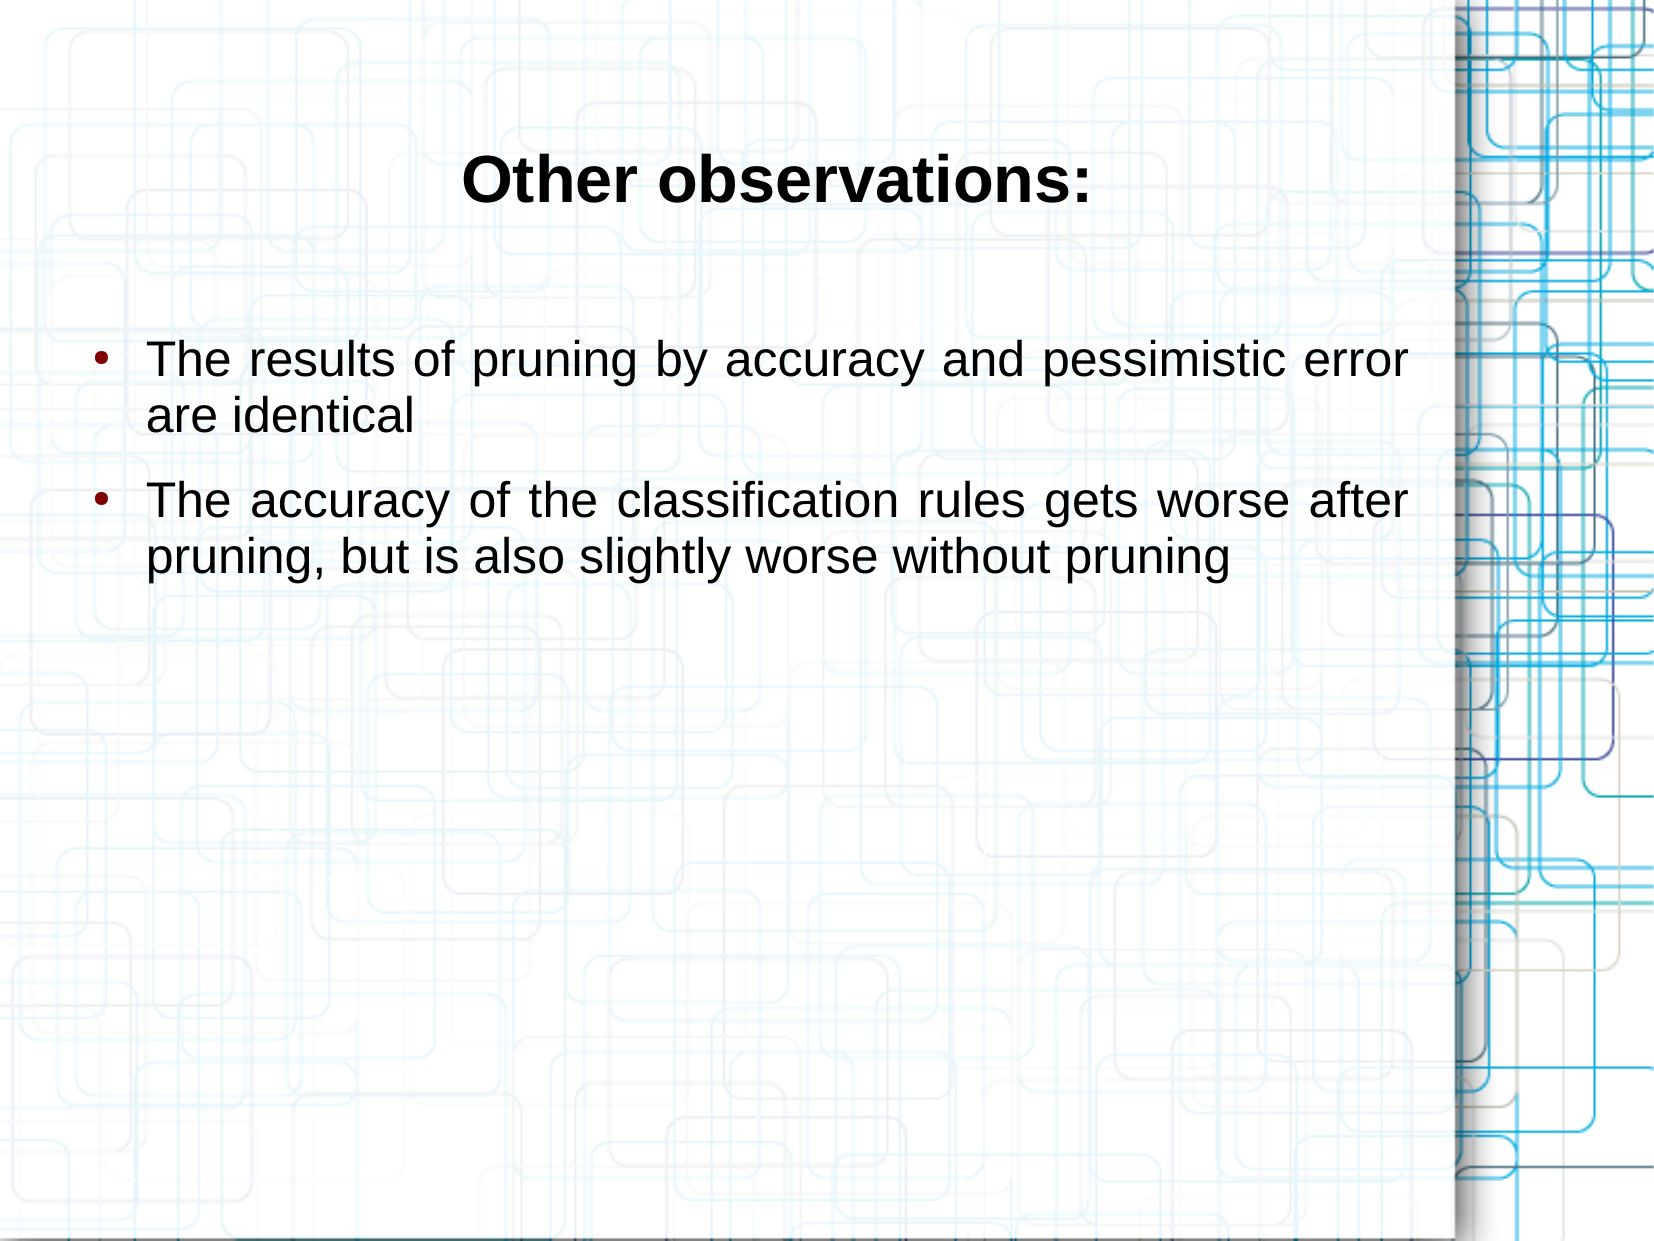

# Other observations:
The results of pruning by accuracy and pessimistic error are identical
The accuracy of the classification rules gets worse after pruning, but is also slightly worse without pruning